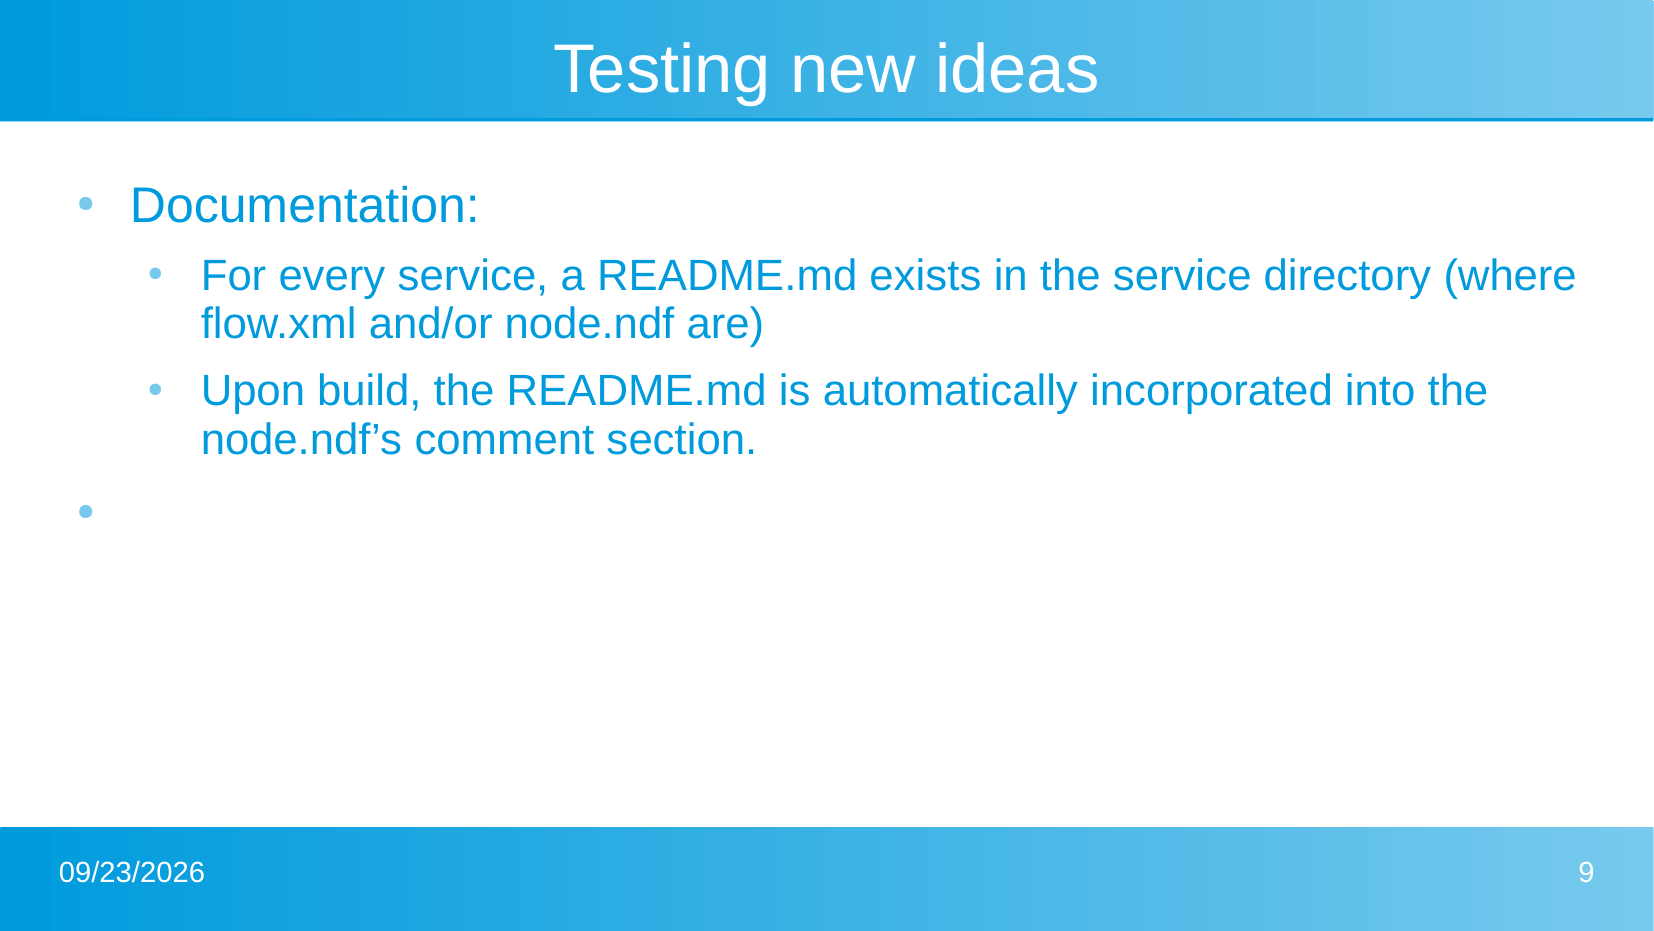

# Testing new ideas
Documentation:
For every service, a README.md exists in the service directory (where flow.xml and/or node.ndf are)
Upon build, the README.md is automatically incorporated into the node.ndf’s comment section.
9